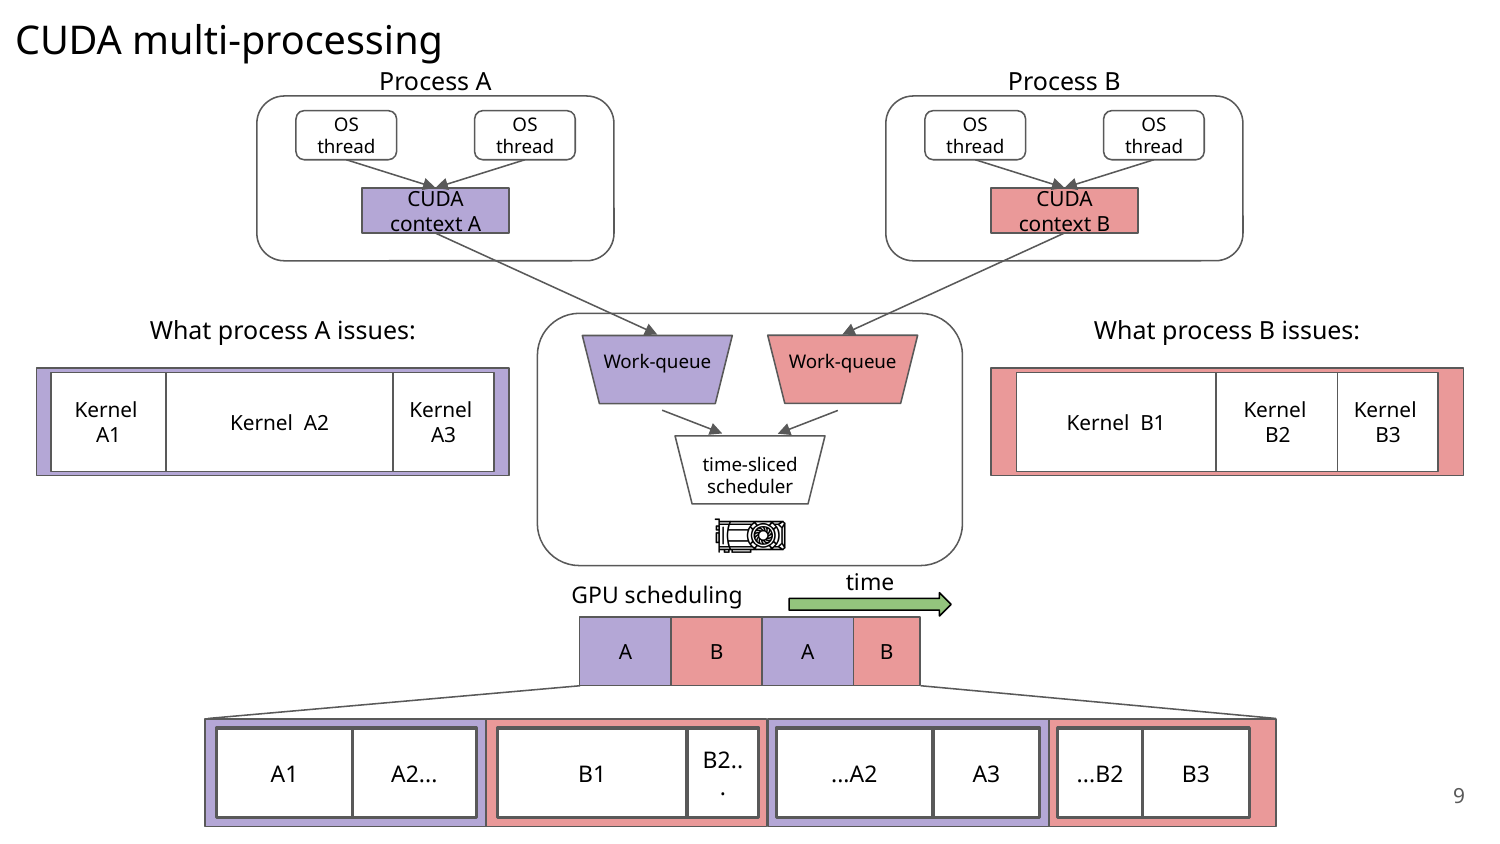

CUDA multi-processing
Process A
Process B
OS thread
OS thread
OS thread
OS thread
CUDA context A
CUDA context B
Work-queue
Work-queue
time-sliced
scheduler
What process A issues:
Kernel A1
Kernel A2
Kernel A3
What process B issues:
Kernel B1
Kernel B2
Kernel B3
time
GPU scheduling
A
B
A
B
A1
A2...
B1
B2...
...A2
A3
...B2
B3